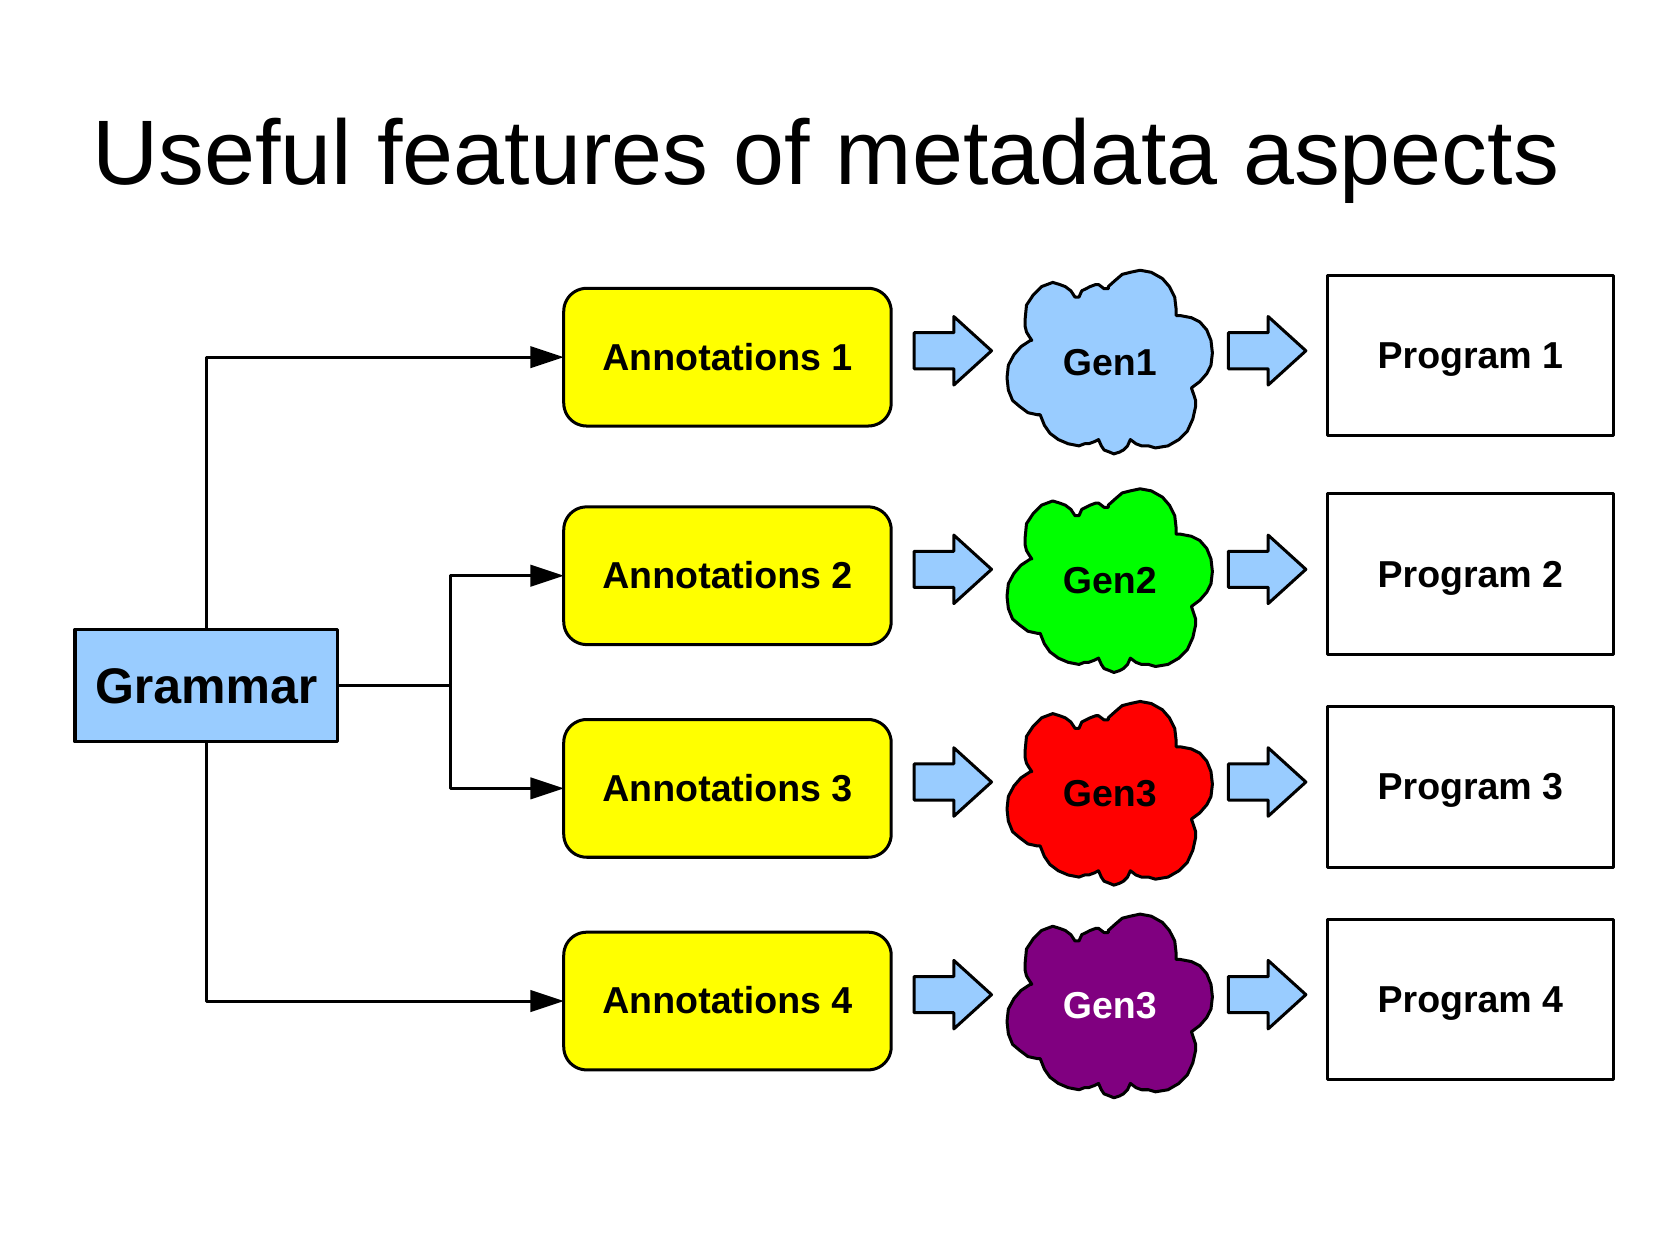

# Useful features of metadata aspects
Gen1
Program 1
Annotations 1
Gen2
Program 2
Annotations 2
Grammar
Gen3
Program 3
Annotations 3
Gen3
Program 4
Annotations 4